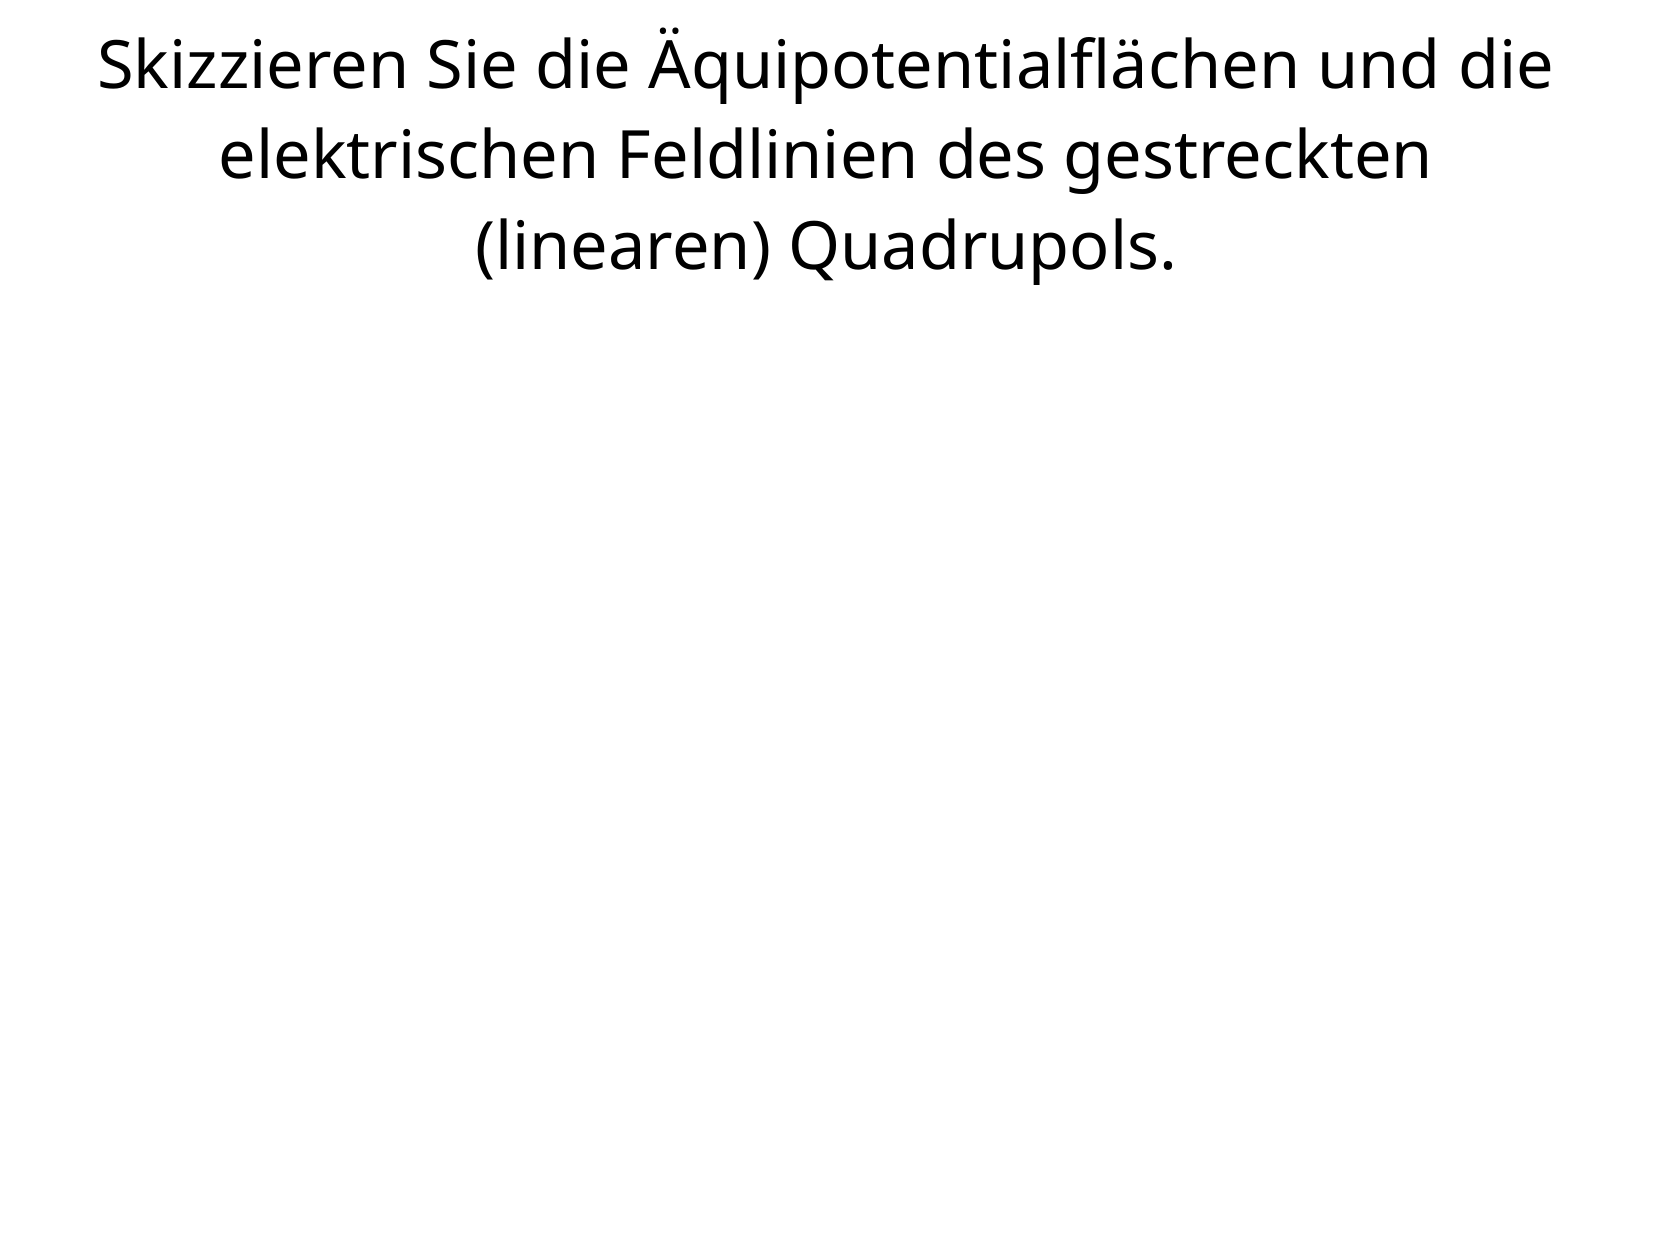

# Skizzieren Sie die Äquipotentialflächen und die elektrischen Feldlinien des gestreckten (linearen) Quadrupols.